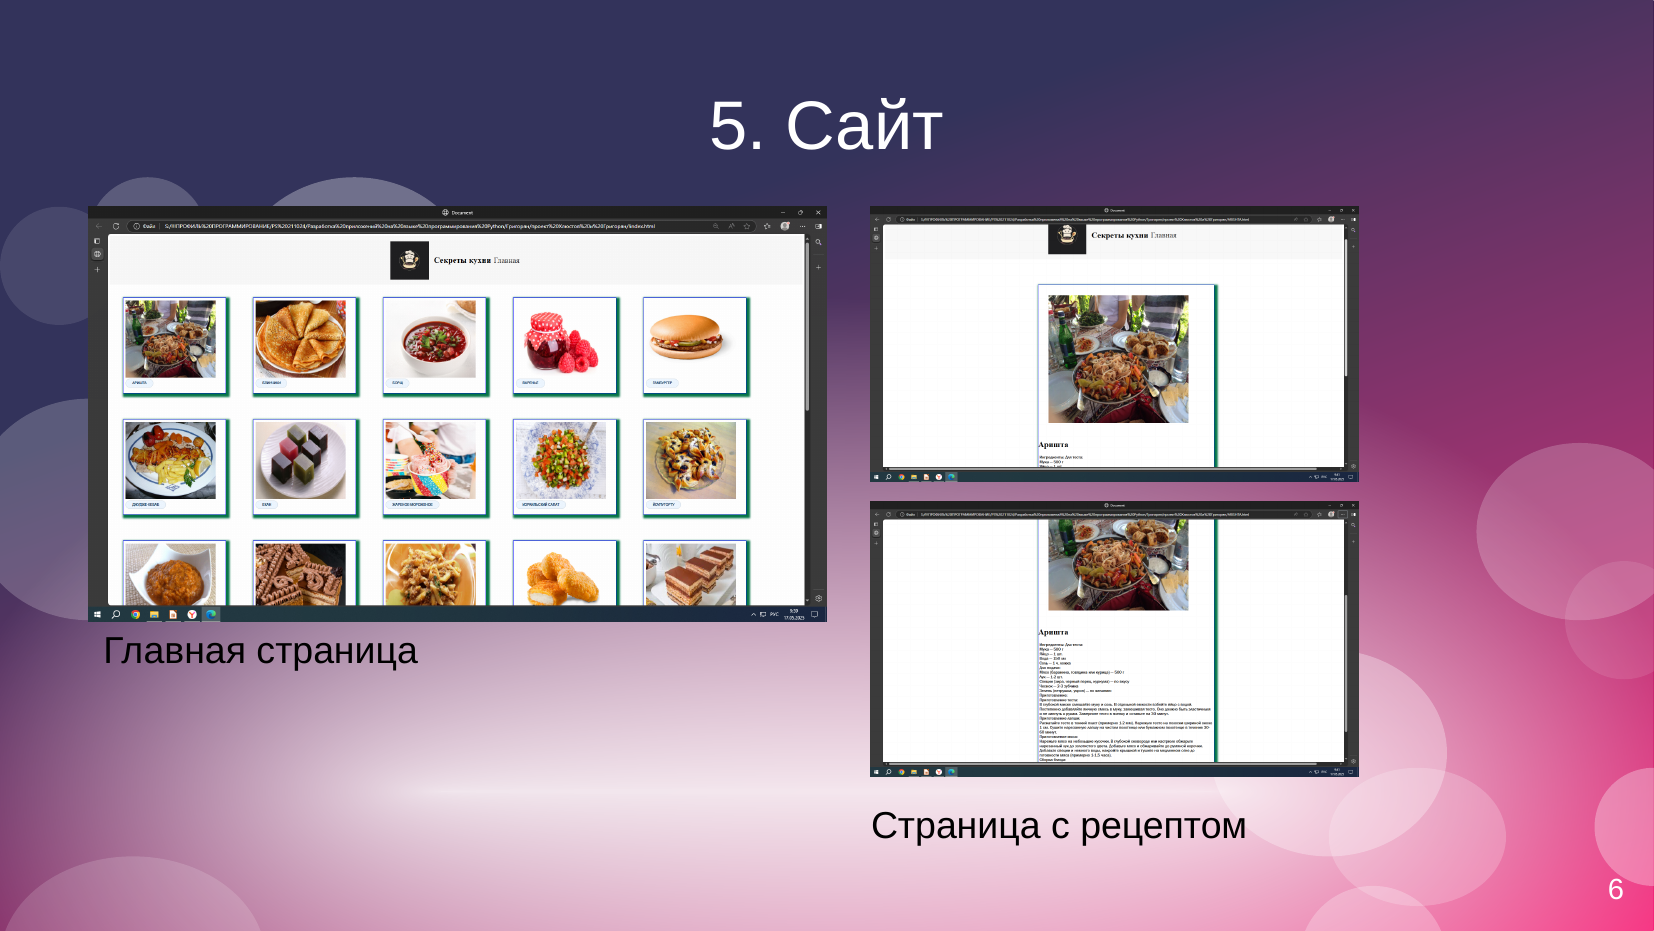

# 5. Сайт
Главная страница
Страница с рецептом